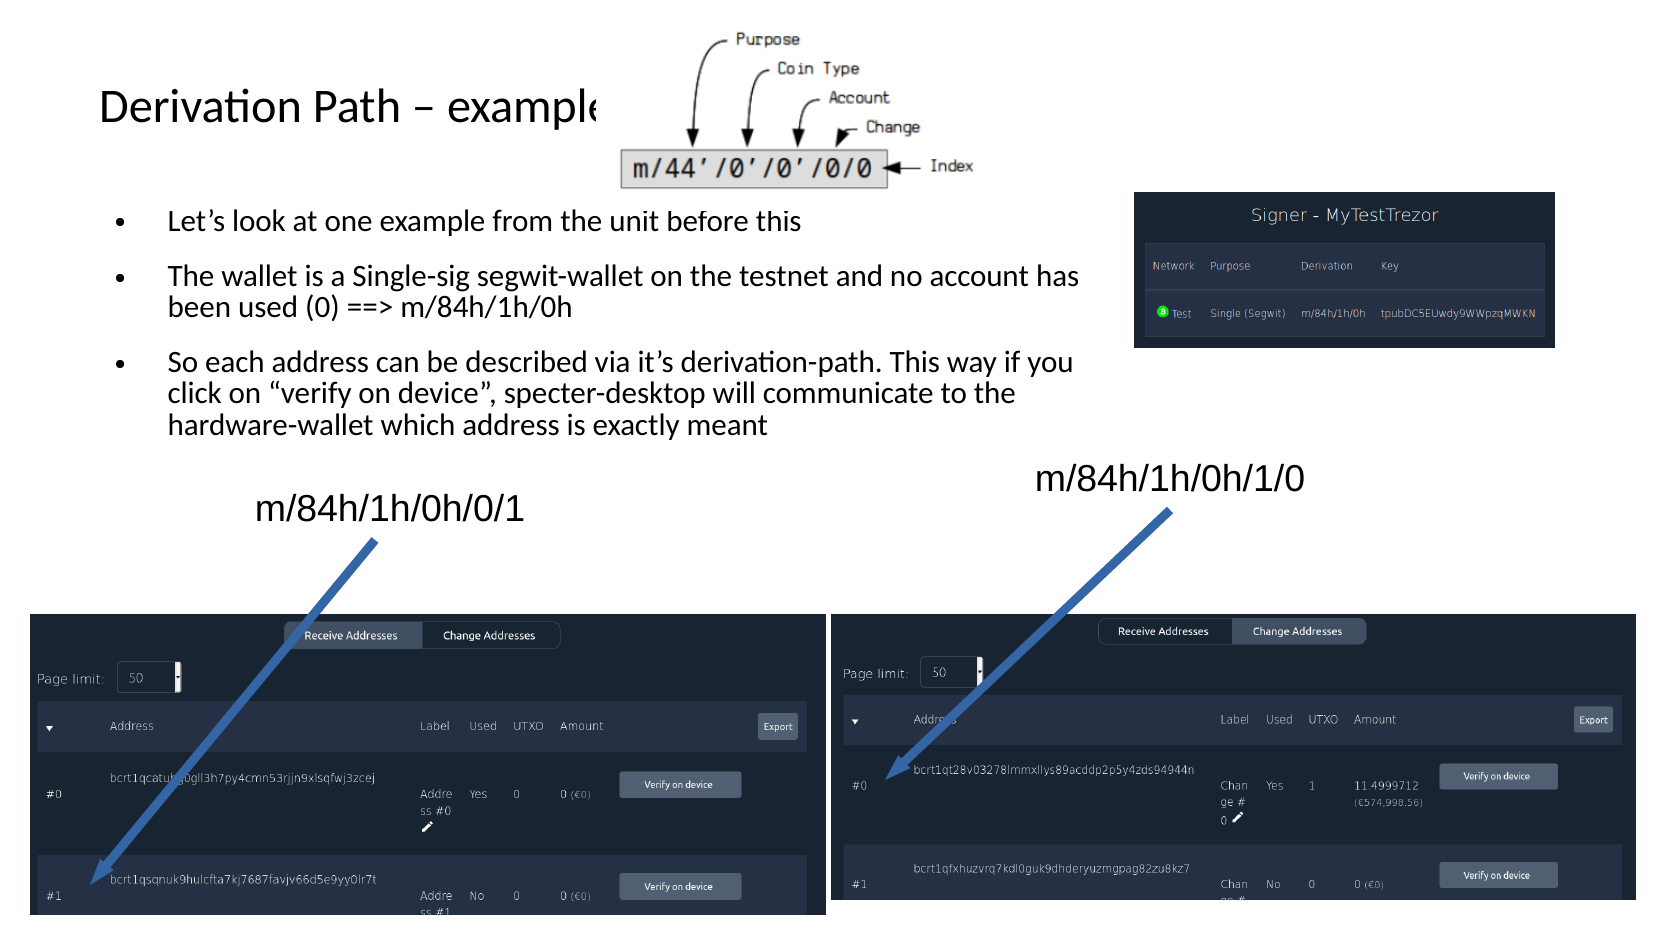

# Derivation Path – example
Let’s look at one example from the unit before this
The wallet is a Single-sig segwit-wallet on the testnet and no account has been used (0) ==> m/84h/1h/0h
So each address can be described via it’s derivation-path. This way if you click on “verify on device”, specter-desktop will communicate to the hardware-wallet which address is exactly meant
m/84h/1h/0h/1/0
m/84h/1h/0h/0/1